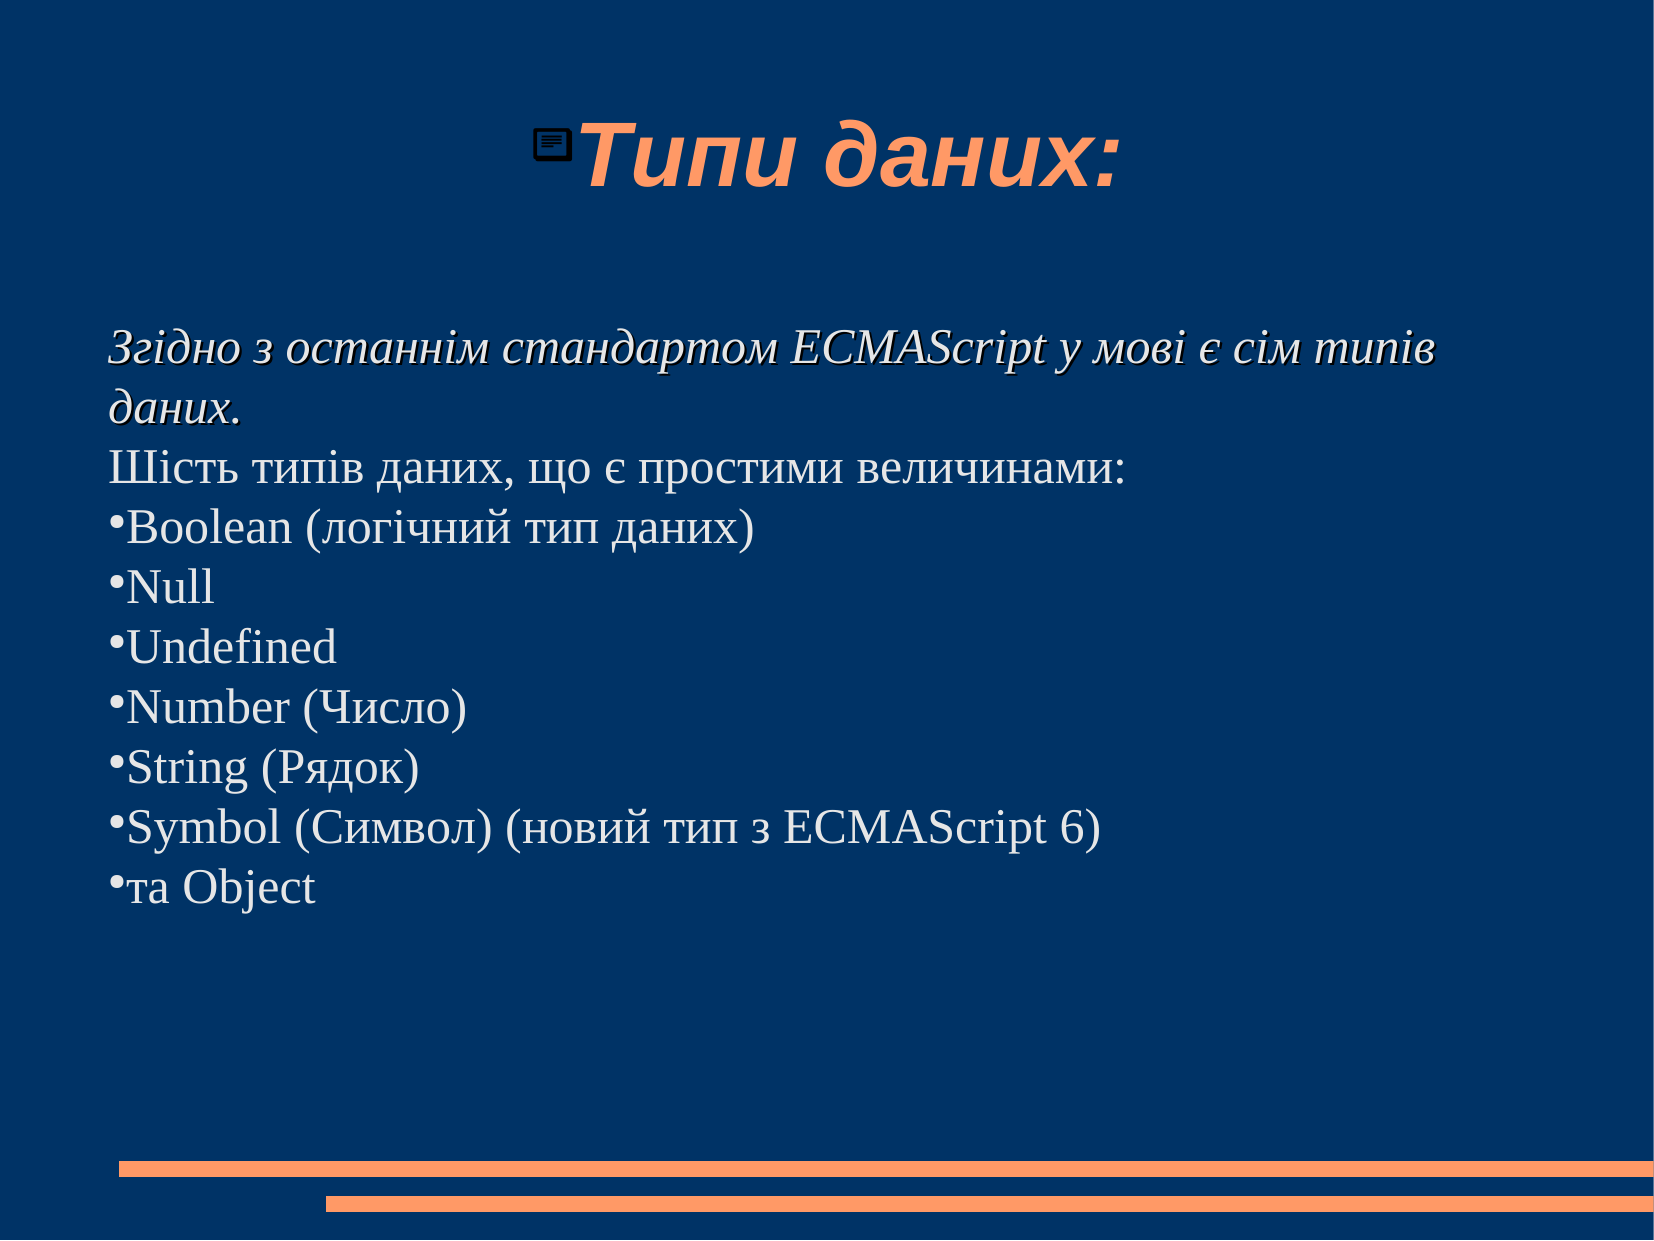

# Типи даних:
Згідно з останнім стандартом ECMAScript у мові є сім типів даних.
Шість типів даних, що є простими величинами:
Boolean (логічний тип даних)
Null
Undefined
Number (Число)
String (Рядок)
Symbol (Символ) (новий тип з ECMAScript 6)
та Object